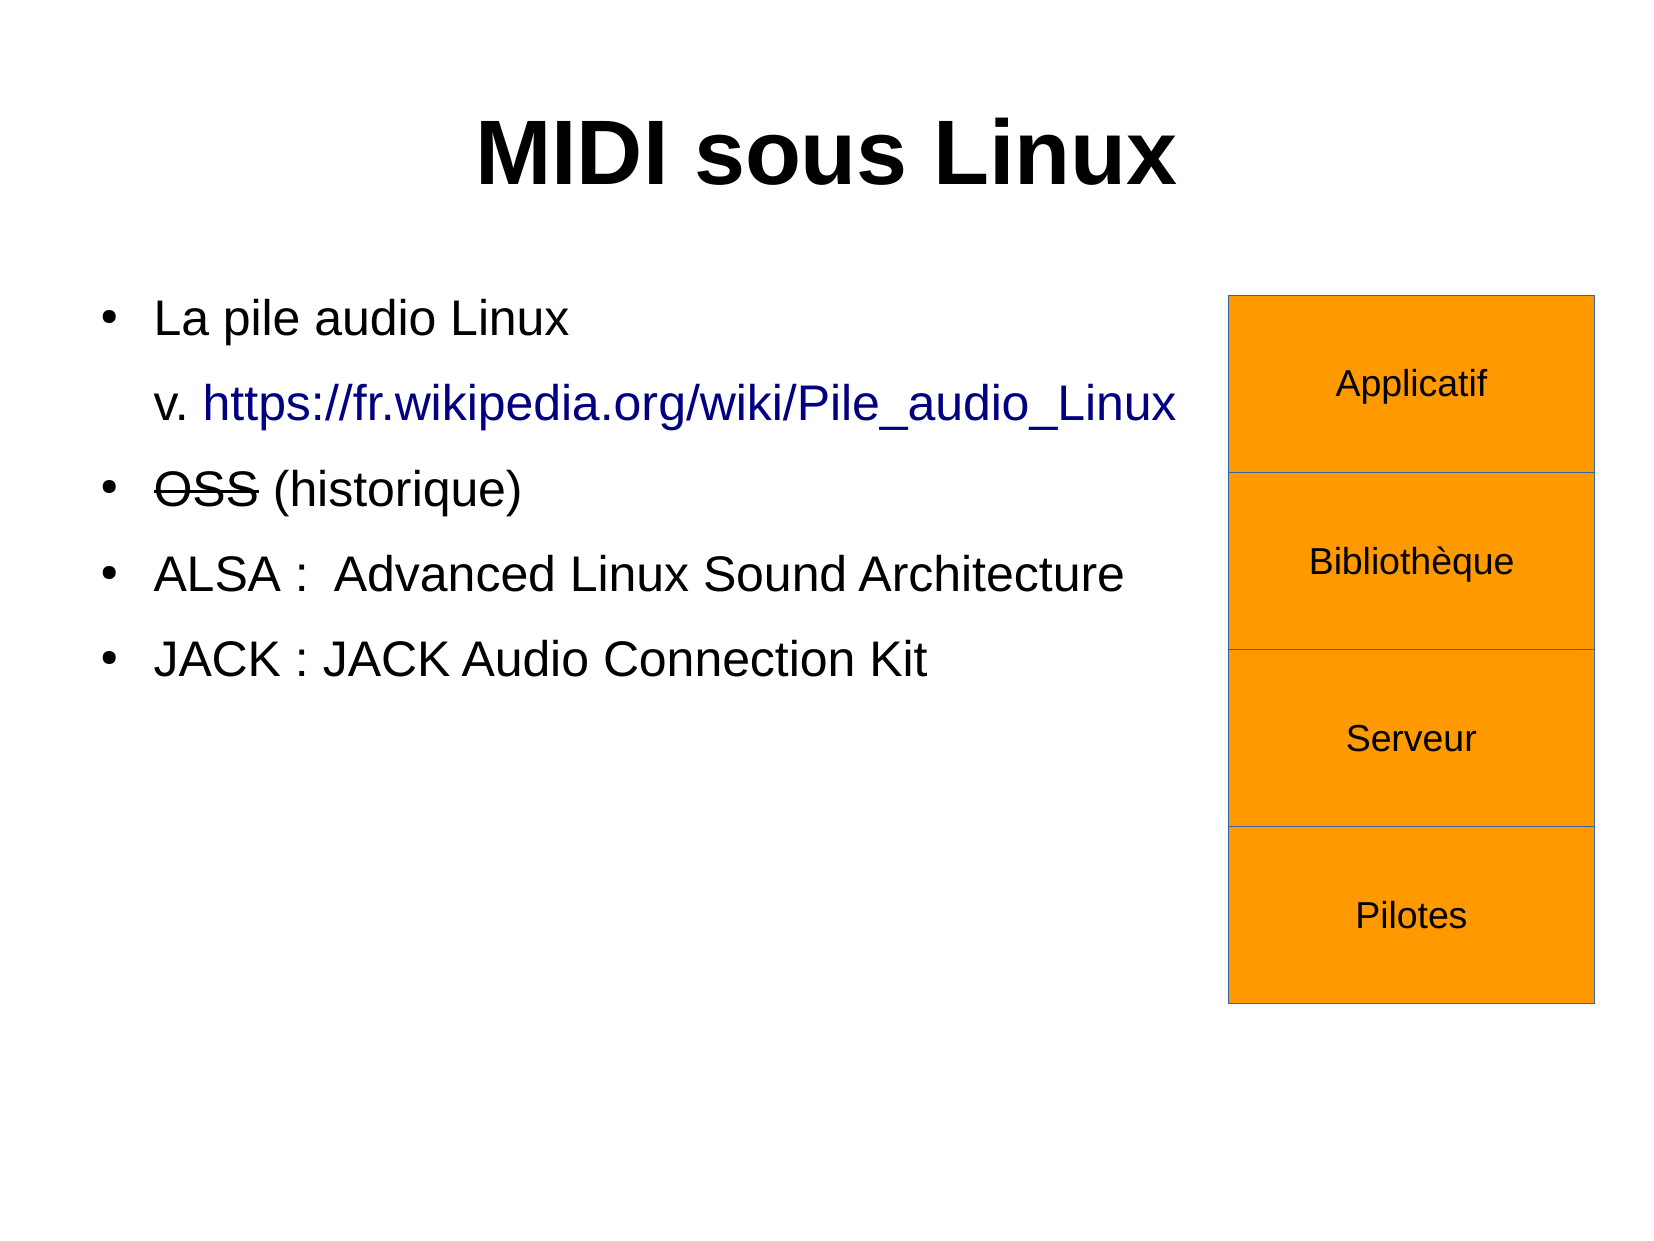

# MIDI sous Linux
La pile audio Linux
v. https://fr.wikipedia.org/wiki/Pile_audio_Linux
OSS (historique)
ALSA : Advanced Linux Sound Architecture
JACK : JACK Audio Connection Kit
Applicatif
Bibliothèque
Serveur
Pilotes